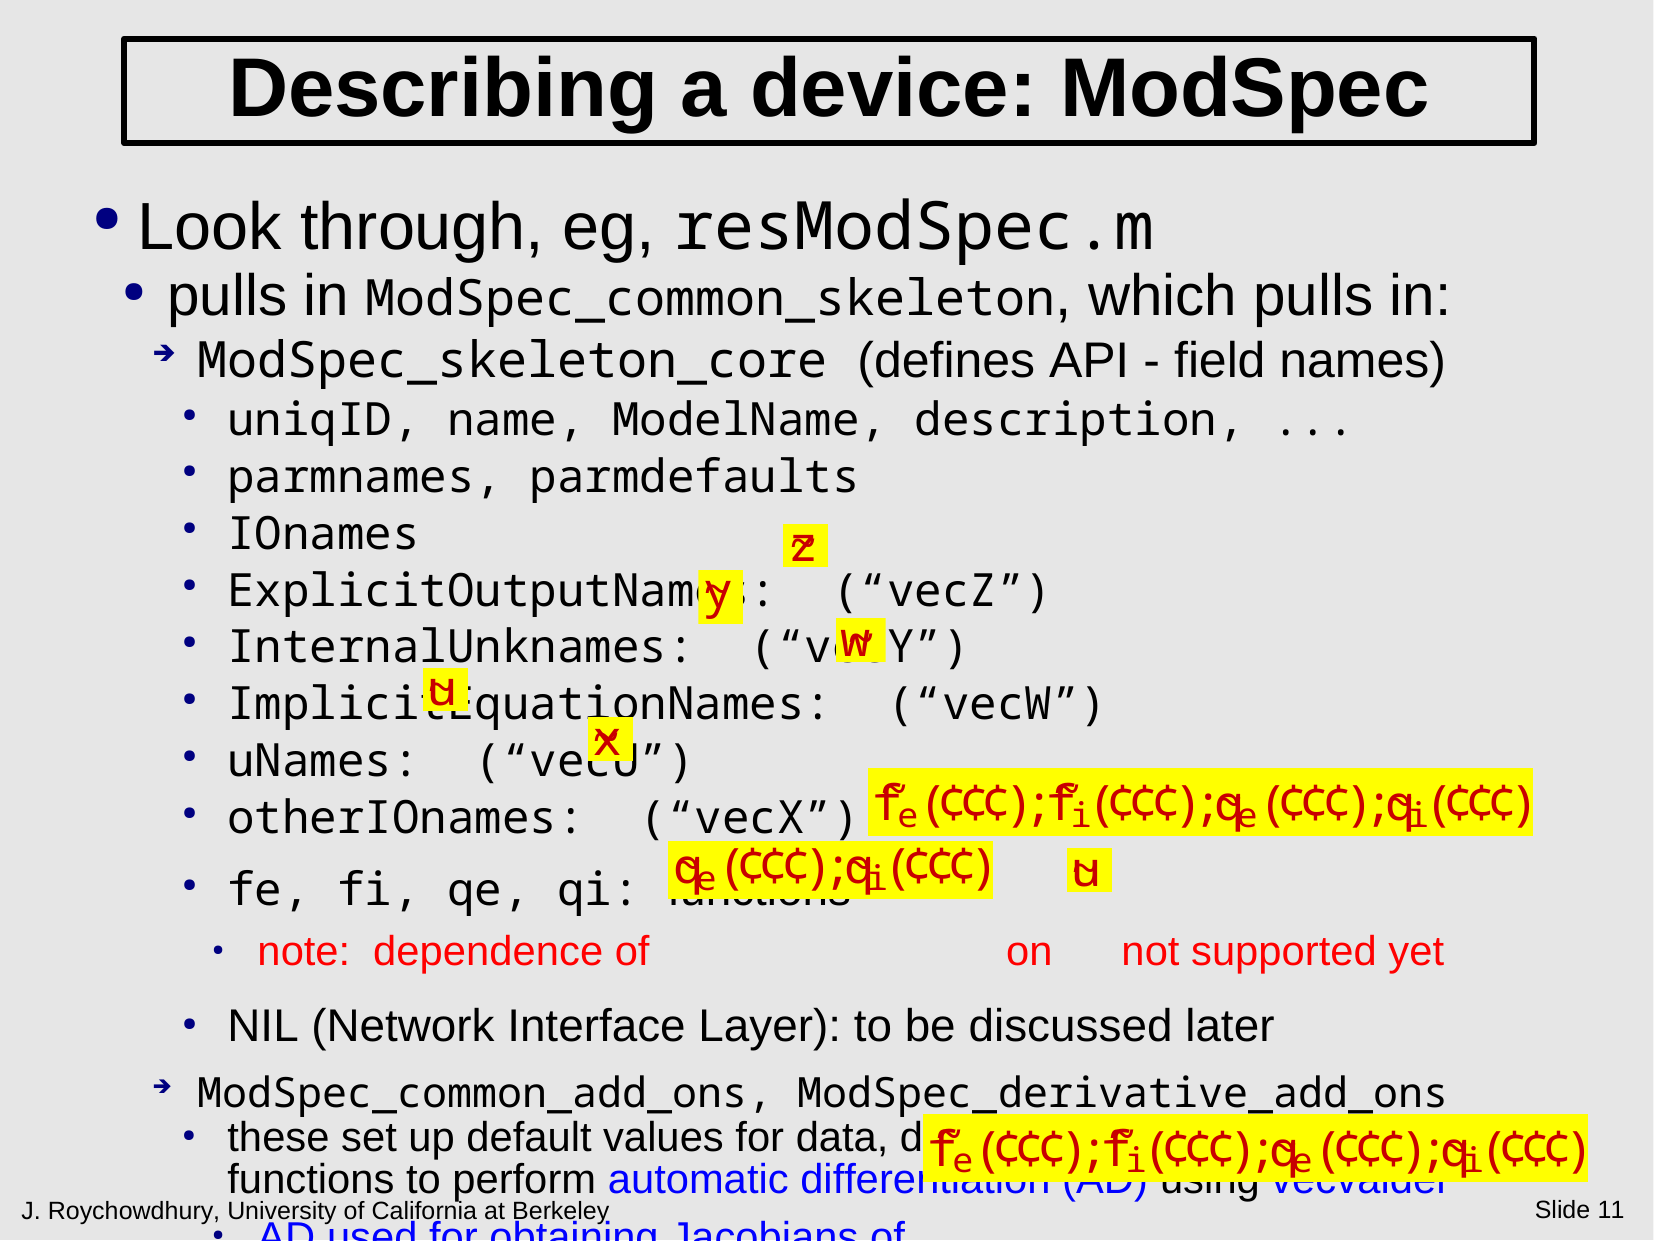

# Describing a device: ModSpec
Look through, eg, resModSpec.m
pulls in ModSpec_common_skeleton, which pulls in:
ModSpec_skeleton_core (defines API - field names)
uniqID, name, ModelName, description, ...
parmnames, parmdefaults
IOnames
ExplicitOutputNames: (“vecZ”)
InternalUnknames: (“vecY”)
ImplicitEquationNames: (“vecW”)
uNames: (“vecU”)
otherIOnames: (“vecX”)
fe, fi, qe, qi: functions
note: dependence of on not supported yet
NIL (Network Interface Layer): to be discussed later
ModSpec_common_add_ons, ModSpec_derivative_add_ons
these set up default values for data, define utility functions, set up functions to perform automatic differentiation (AD) using vecvalder
AD used for obtaining Jacobians of